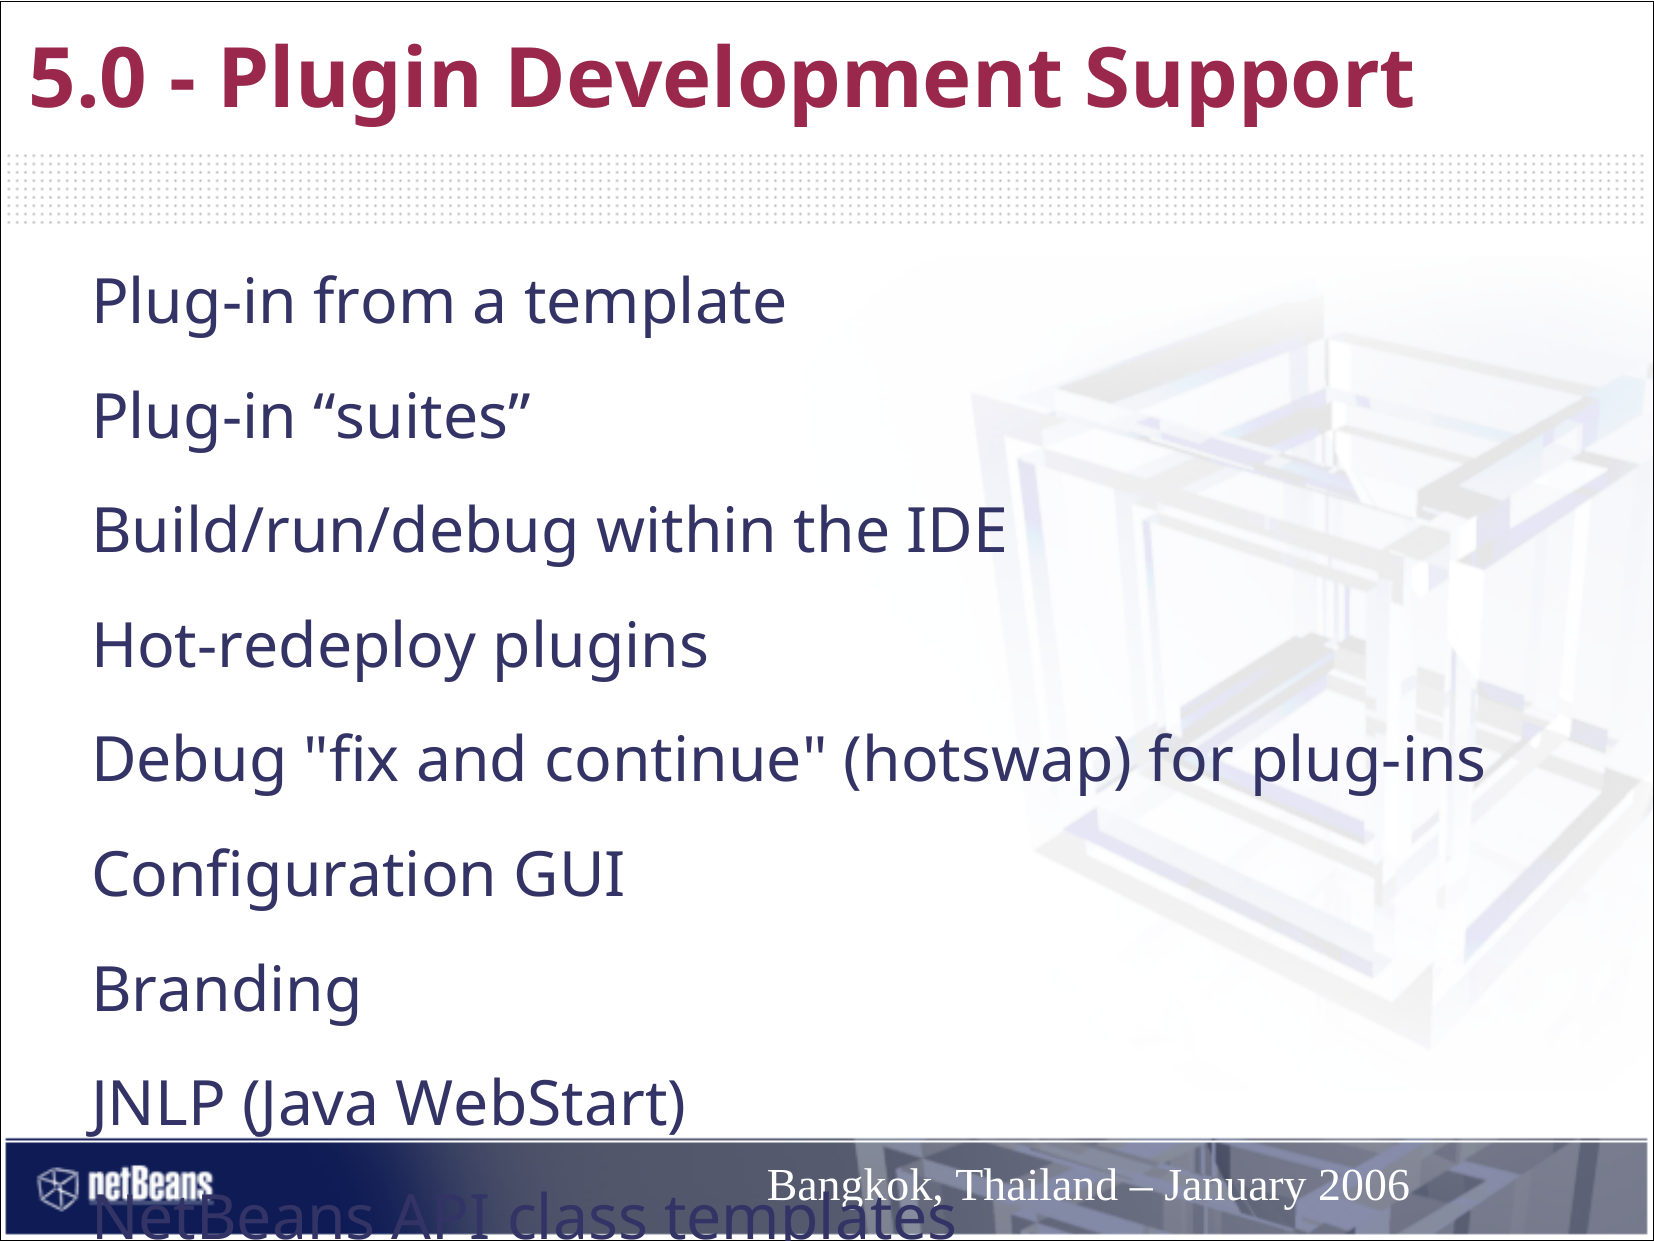

# 5.0 - Plugin Development Support
Plug-in from a template
Plug-in “suites”
Build/run/debug within the IDE
Hot-redeploy plugins
Debug "fix and continue" (hotswap) for plug-ins
Configuration GUI
Branding
JNLP (Java WebStart)
NetBeans API class templates